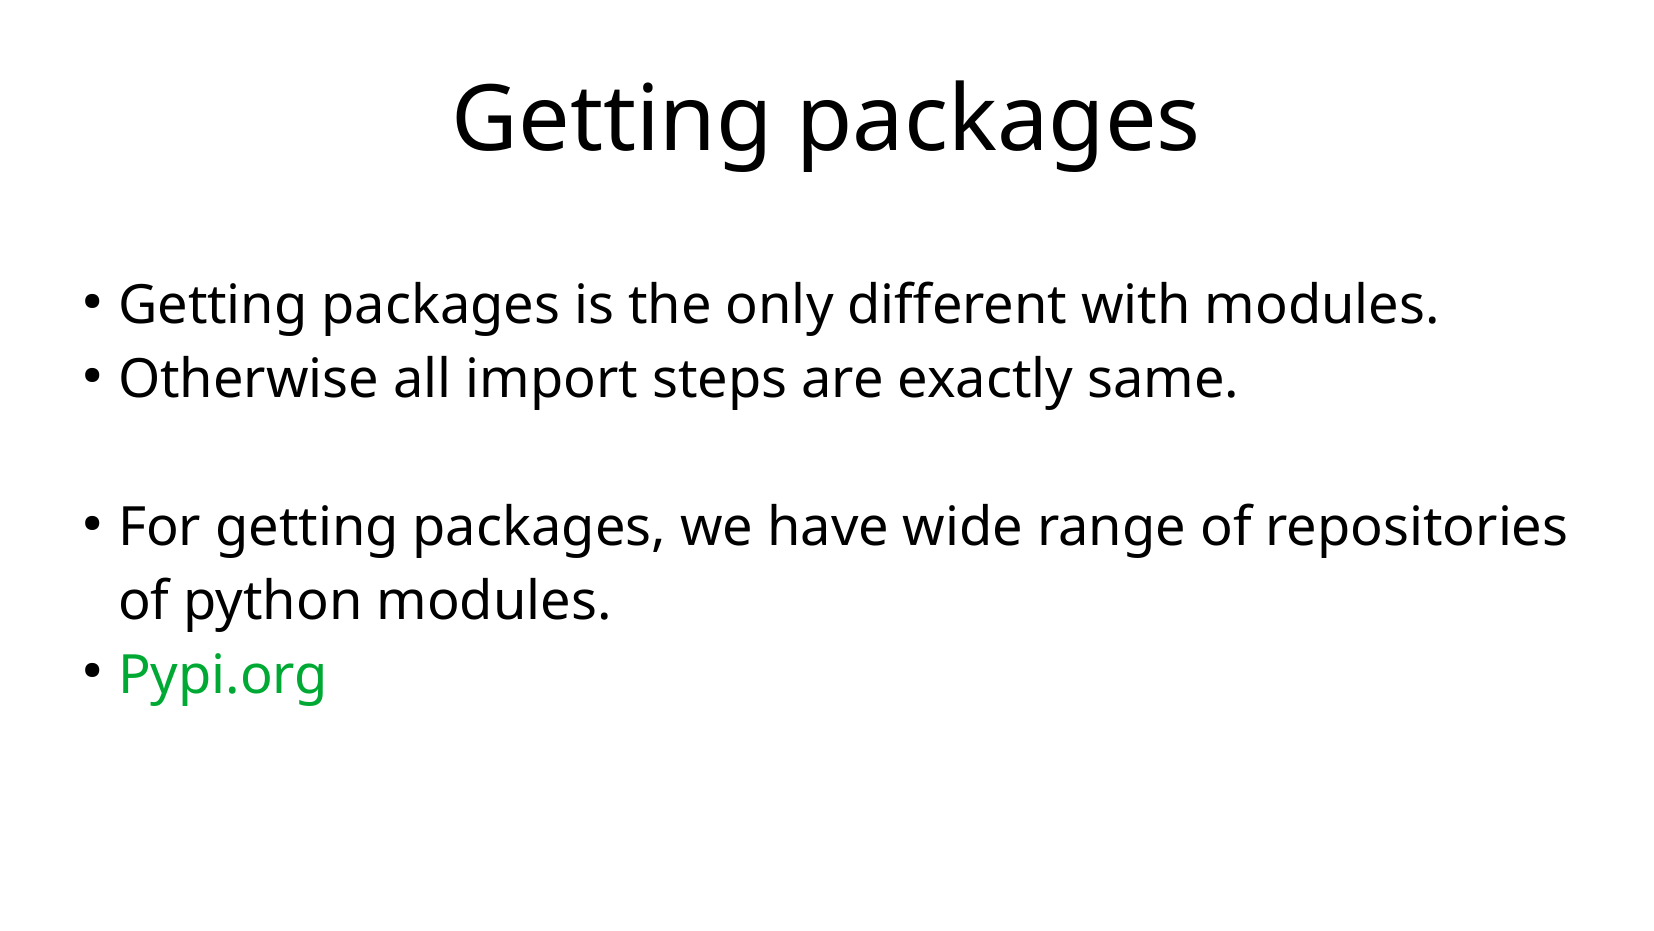

# Getting packages
Getting packages is the only different with modules.
Otherwise all import steps are exactly same.
For getting packages, we have wide range of repositories of python modules.
Pypi.org